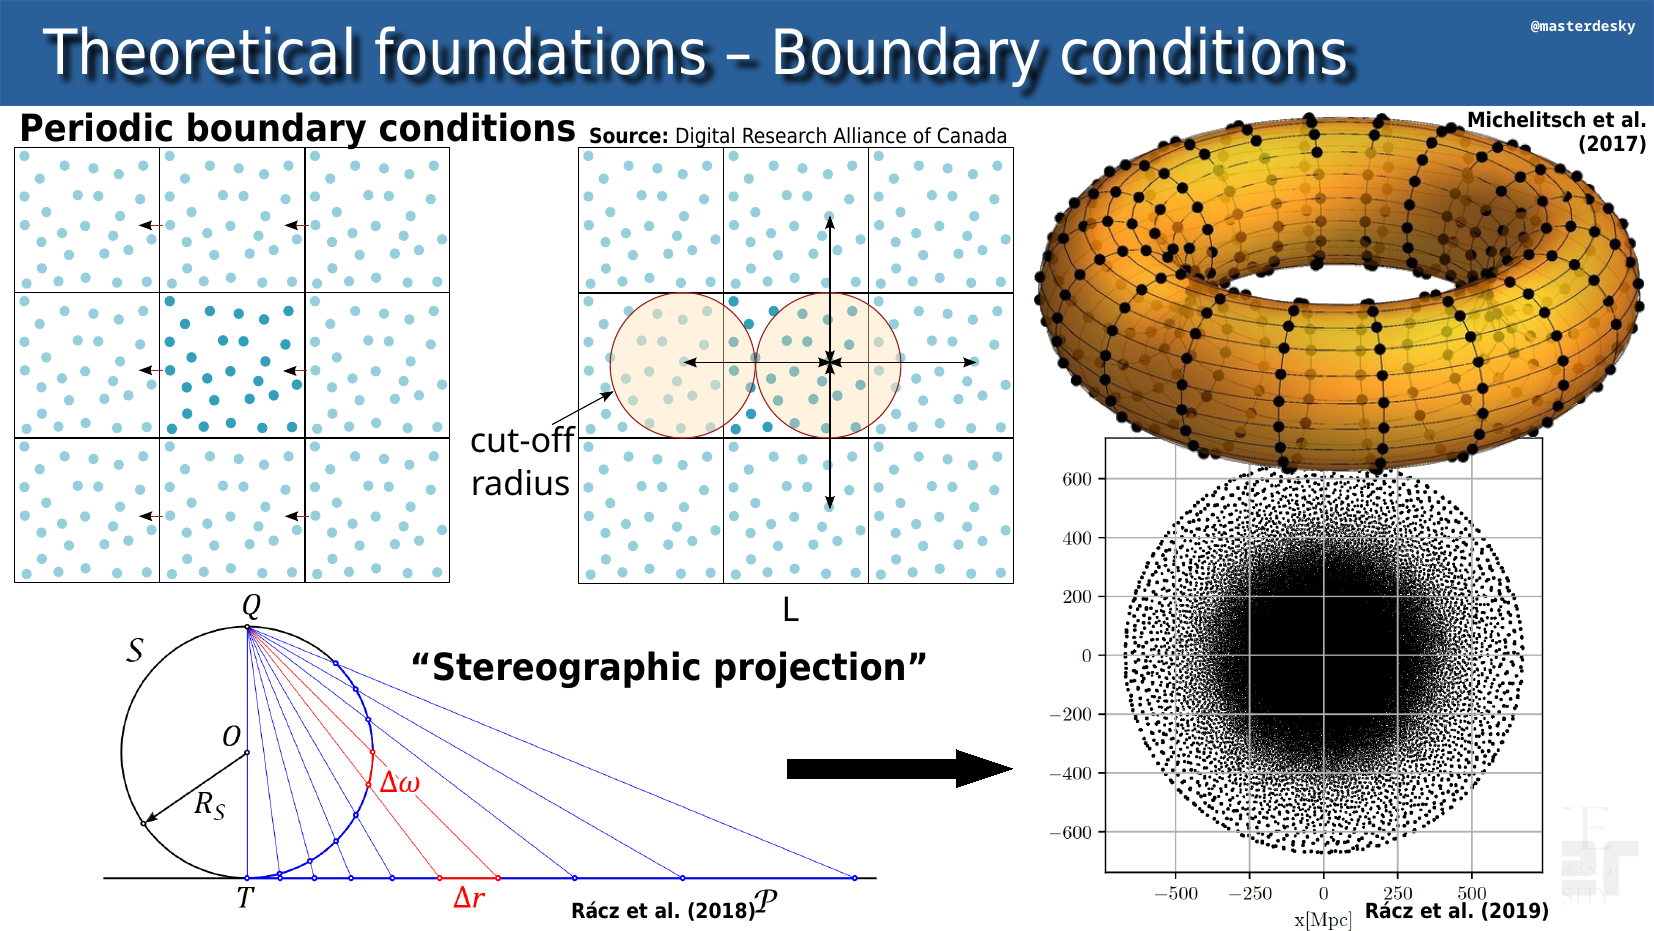

# Theoretical foundations – Boundary conditions
@masterdesky
Periodic boundary conditions
Michelitsch et al.
(2017)
Source: Digital Research Alliance of Canada
“Stereographic projection”
Rácz et al. (2018)
Rácz et al. (2019)